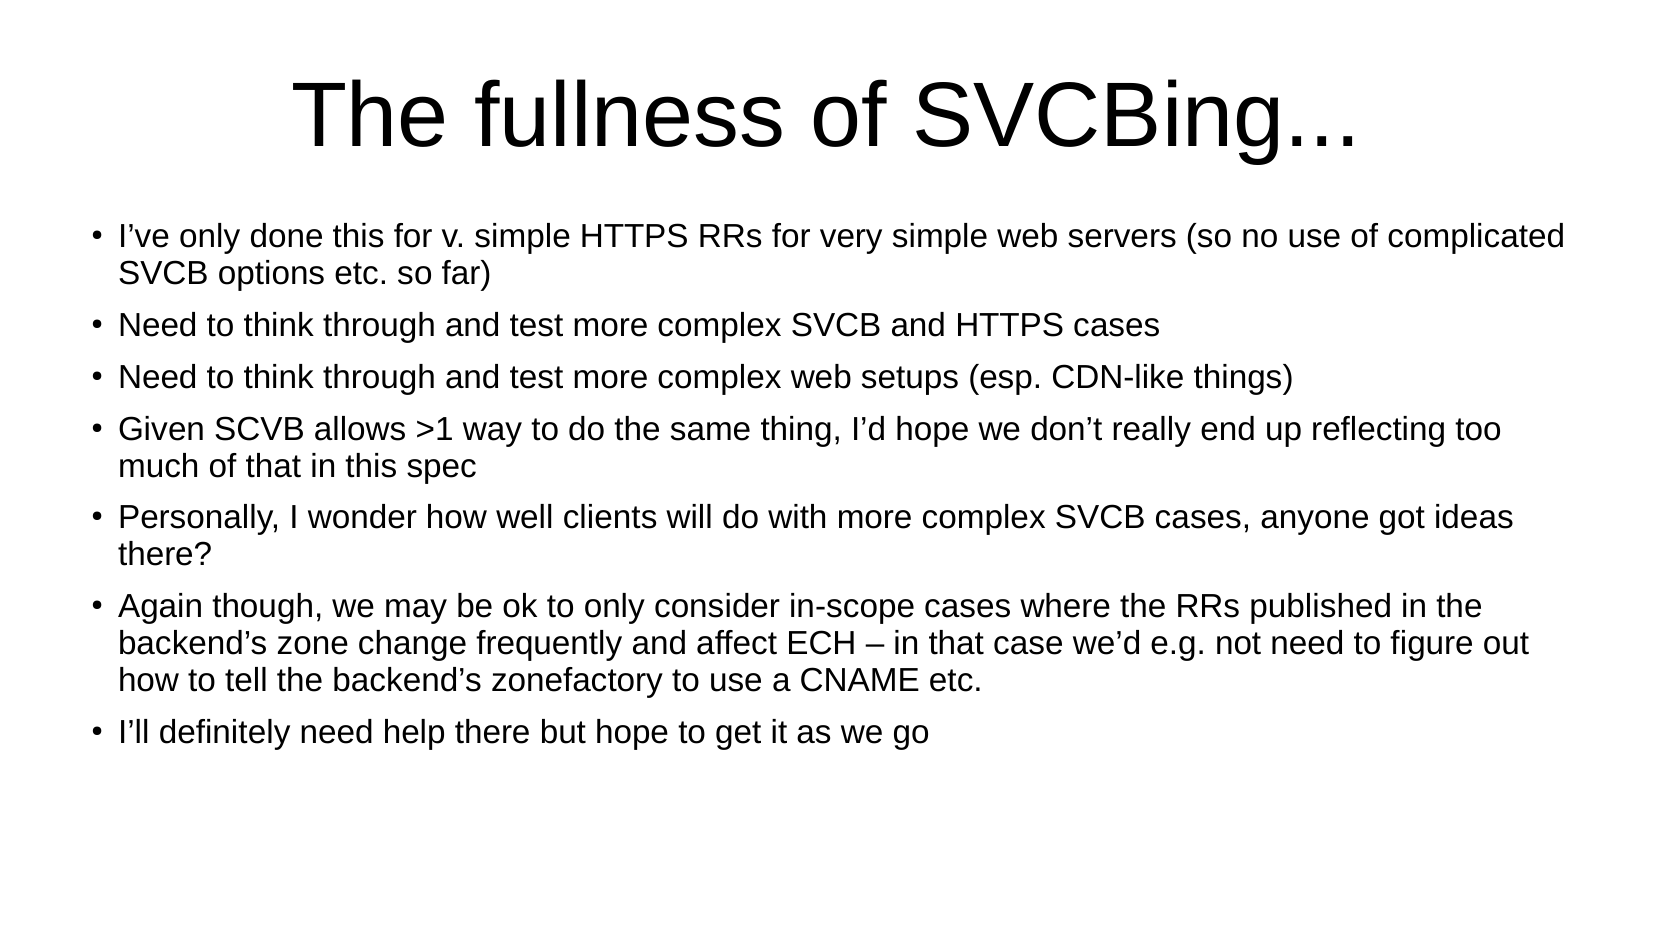

# The fullness of SVCBing...
I’ve only done this for v. simple HTTPS RRs for very simple web servers (so no use of complicated SVCB options etc. so far)
Need to think through and test more complex SVCB and HTTPS cases
Need to think through and test more complex web setups (esp. CDN-like things)
Given SCVB allows >1 way to do the same thing, I’d hope we don’t really end up reflecting too much of that in this spec
Personally, I wonder how well clients will do with more complex SVCB cases, anyone got ideas there?
Again though, we may be ok to only consider in-scope cases where the RRs published in the backend’s zone change frequently and affect ECH – in that case we’d e.g. not need to figure out how to tell the backend’s zonefactory to use a CNAME etc.
I’ll definitely need help there but hope to get it as we go